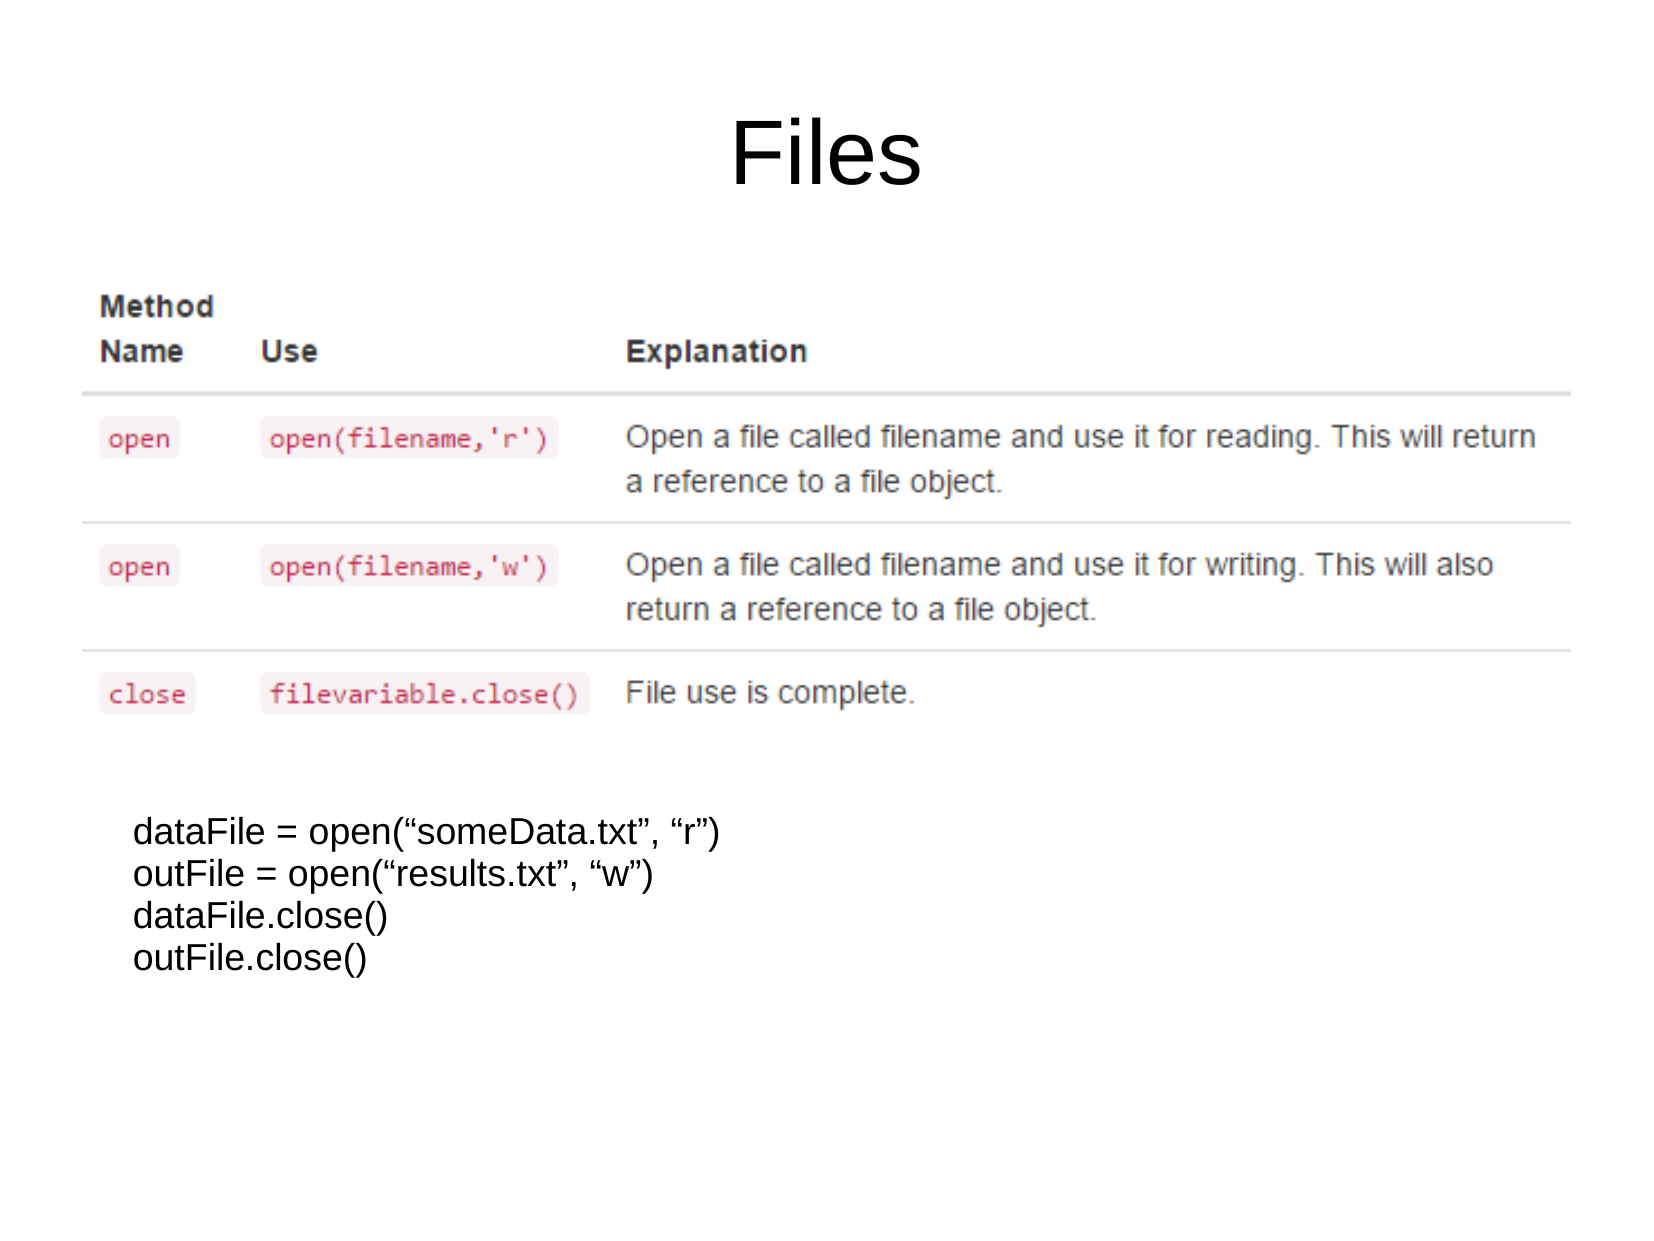

# Files
dataFile = open(“someData.txt”, “r”)
outFile = open(“results.txt”, “w”)
dataFile.close()
outFile.close()